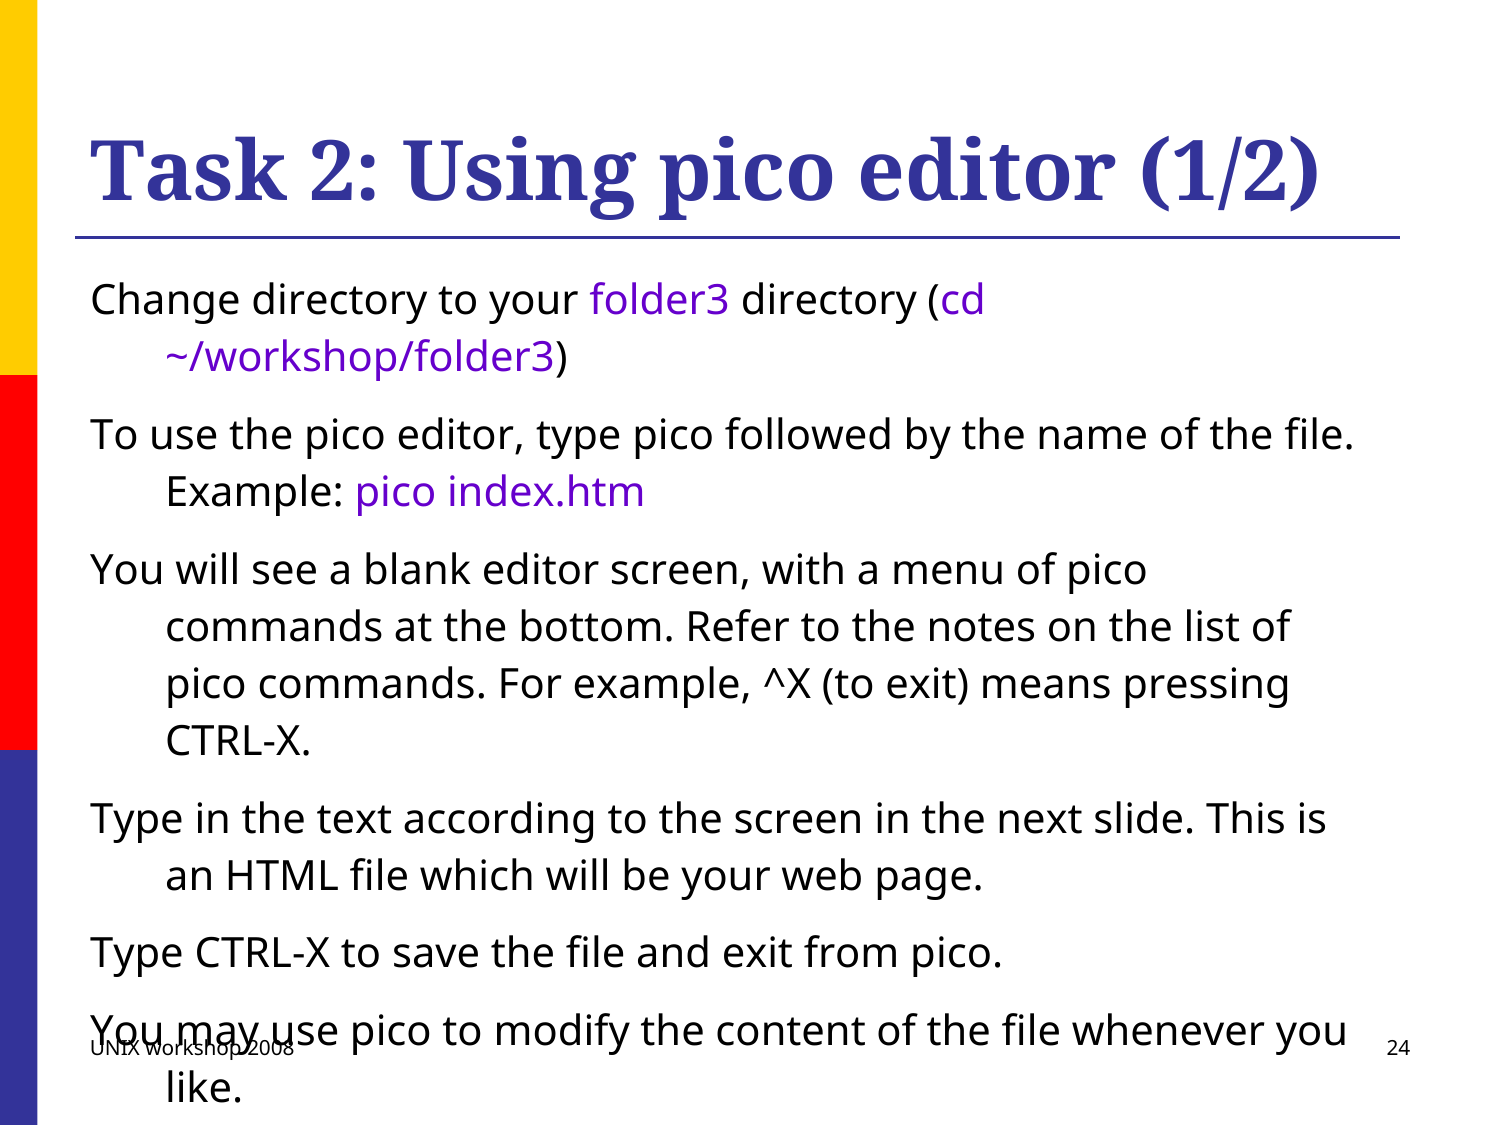

# Task 2: Using pico editor (1/2)
Change directory to your folder3 directory (cd ~/workshop/folder3)
To use the pico editor, type pico followed by the name of the file. Example: pico index.htm
You will see a blank editor screen, with a menu of pico commands at the bottom. Refer to the notes on the list of pico commands. For example, ^X (to exit) means pressing CTRL-X.
Type in the text according to the screen in the next slide. This is an HTML file which will be your web page.
Type CTRL-X to save the file and exit from pico.
You may use pico to modify the content of the file whenever you like.
UNIX workshop 2008